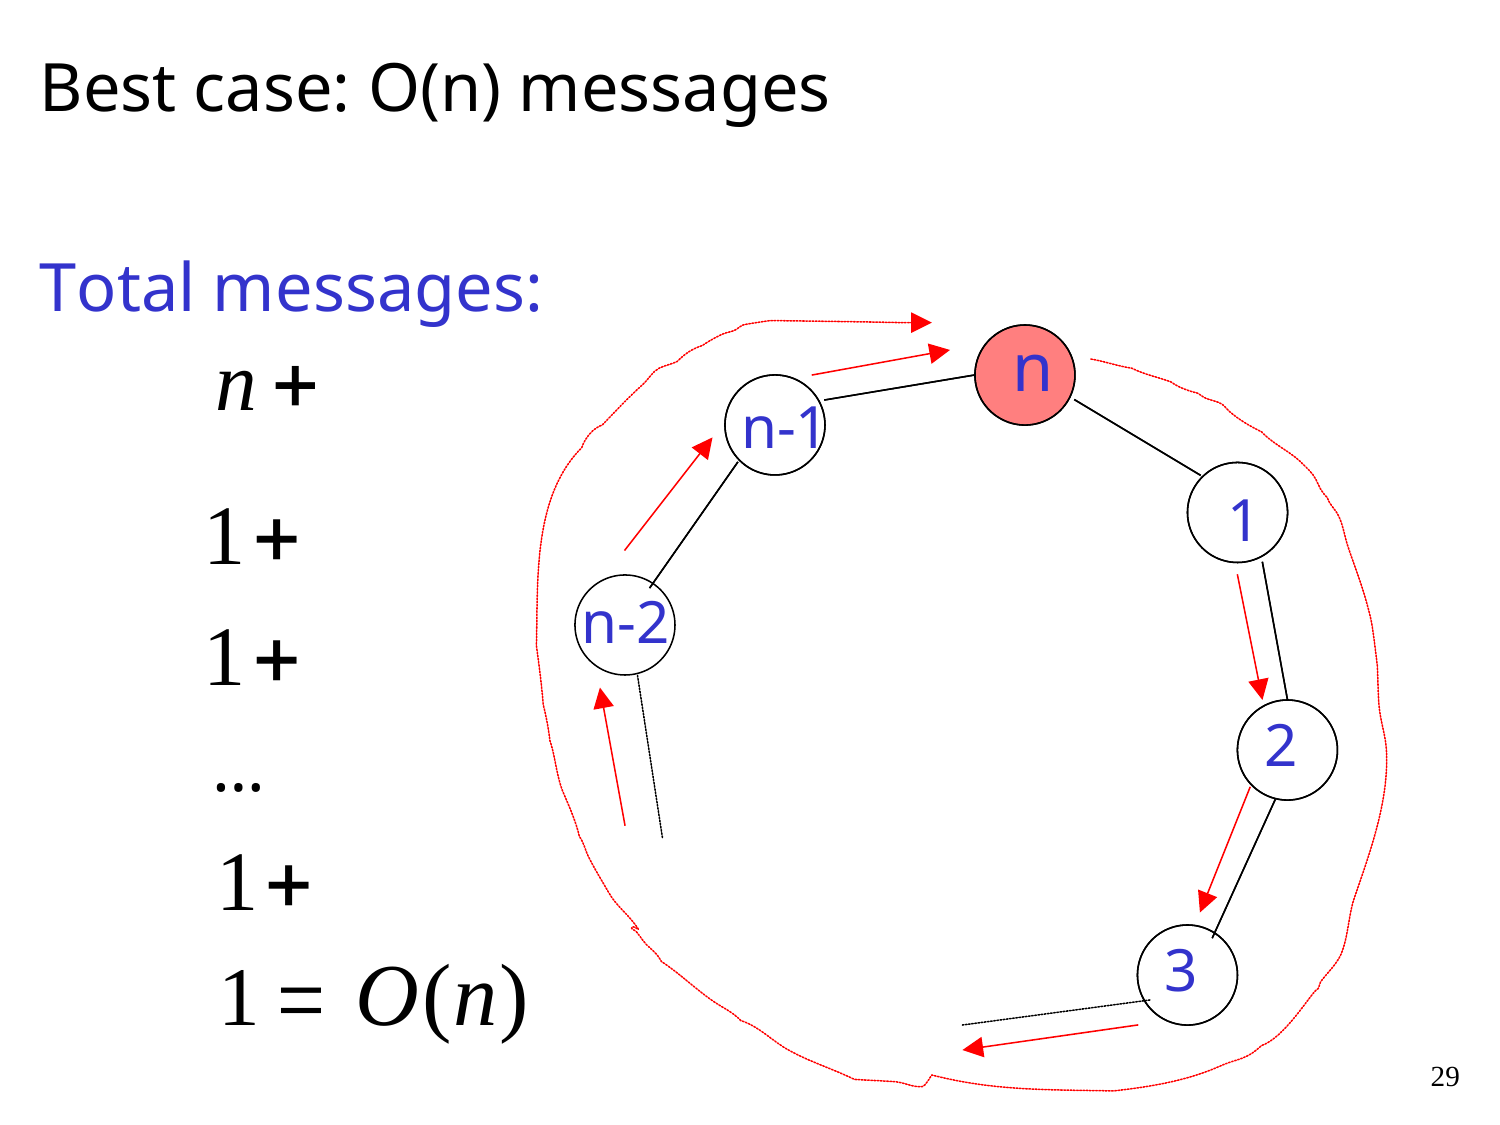

Best case: O(n) messages
Total messages:
n
n-1
1
n-2
2
…
3